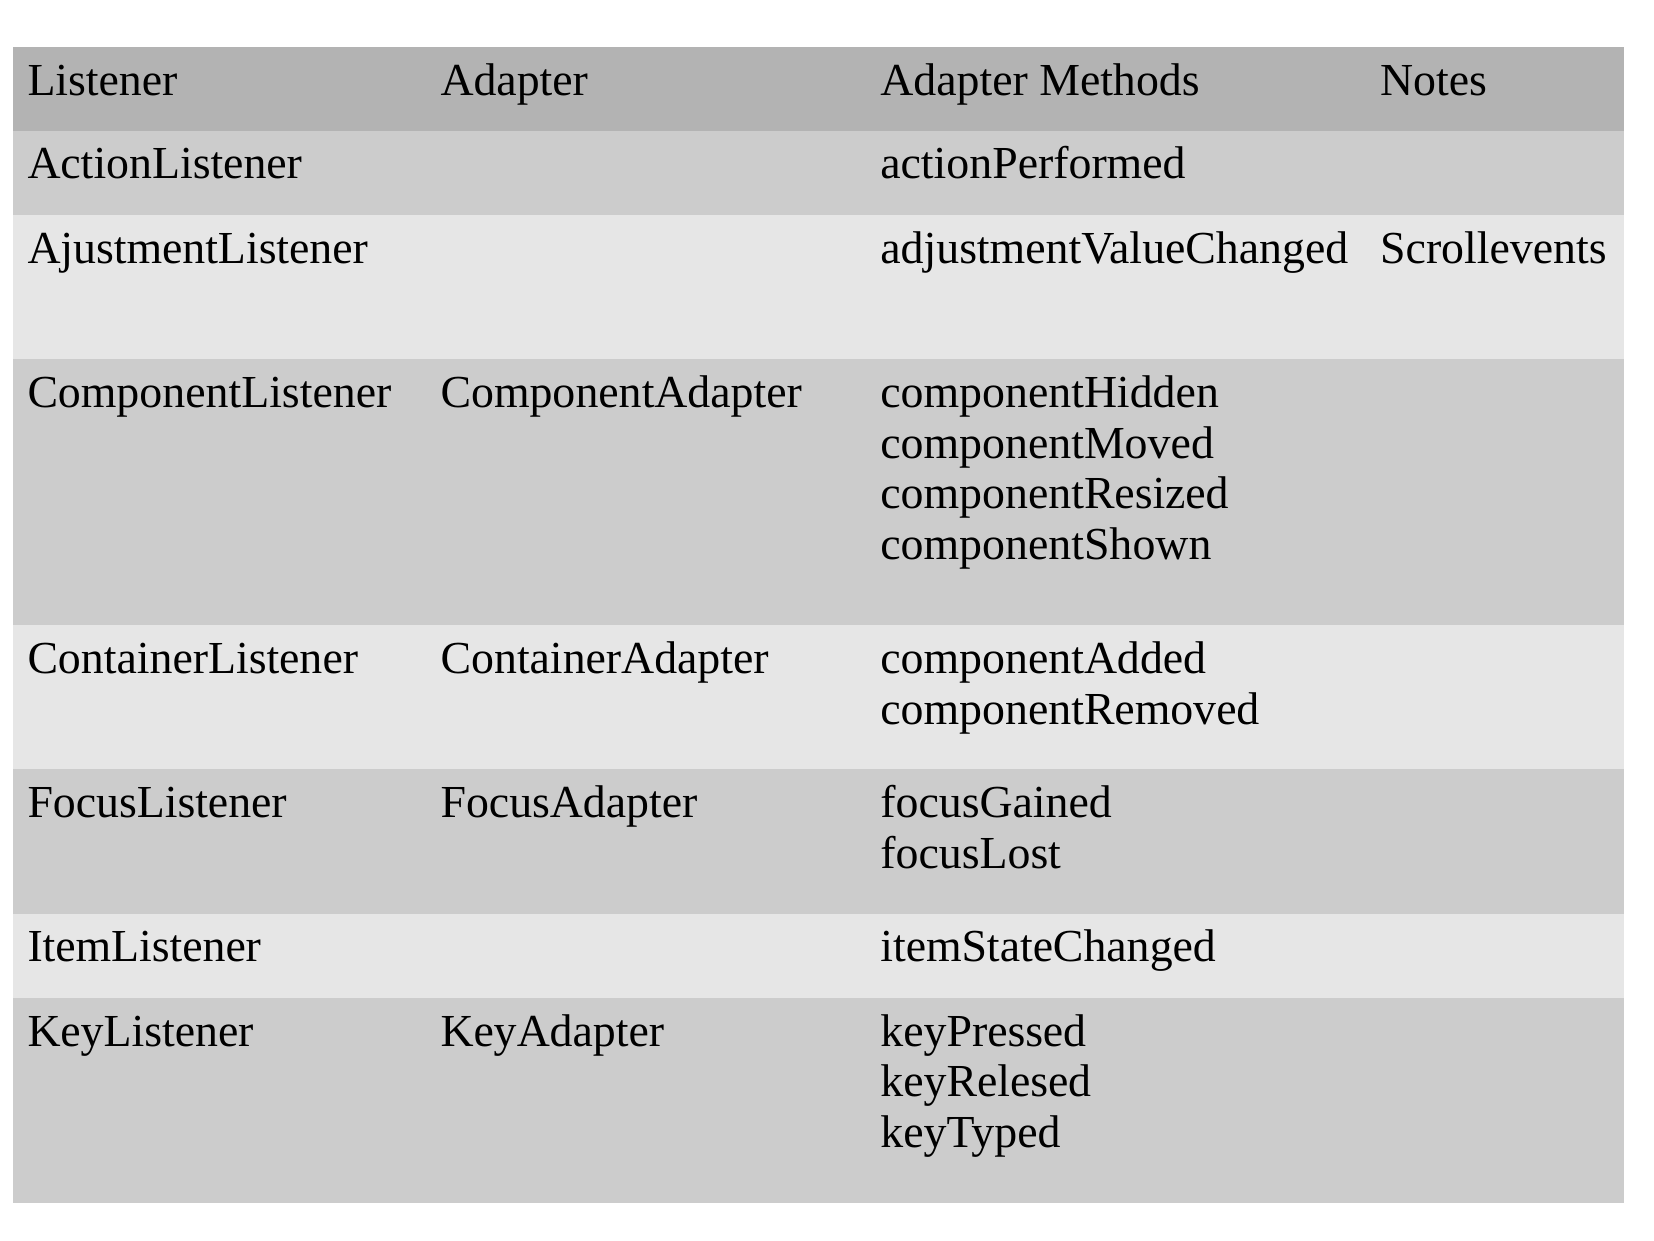

| Listener | Adapter | Adapter Methods | Notes |
| --- | --- | --- | --- |
| ActionListener | | actionPerformed | |
| AjustmentListener | | adjustmentValueChanged | Scrollevents |
| ComponentListener | ComponentAdapter | componentHidden componentMoved componentResized componentShown | |
| ContainerListener | ContainerAdapter | componentAdded componentRemoved | |
| FocusListener | FocusAdapter | focusGained focusLost | |
| ItemListener | | itemStateChanged | |
| KeyListener | KeyAdapter | keyPressed keyRelesed keyTyped | |
16